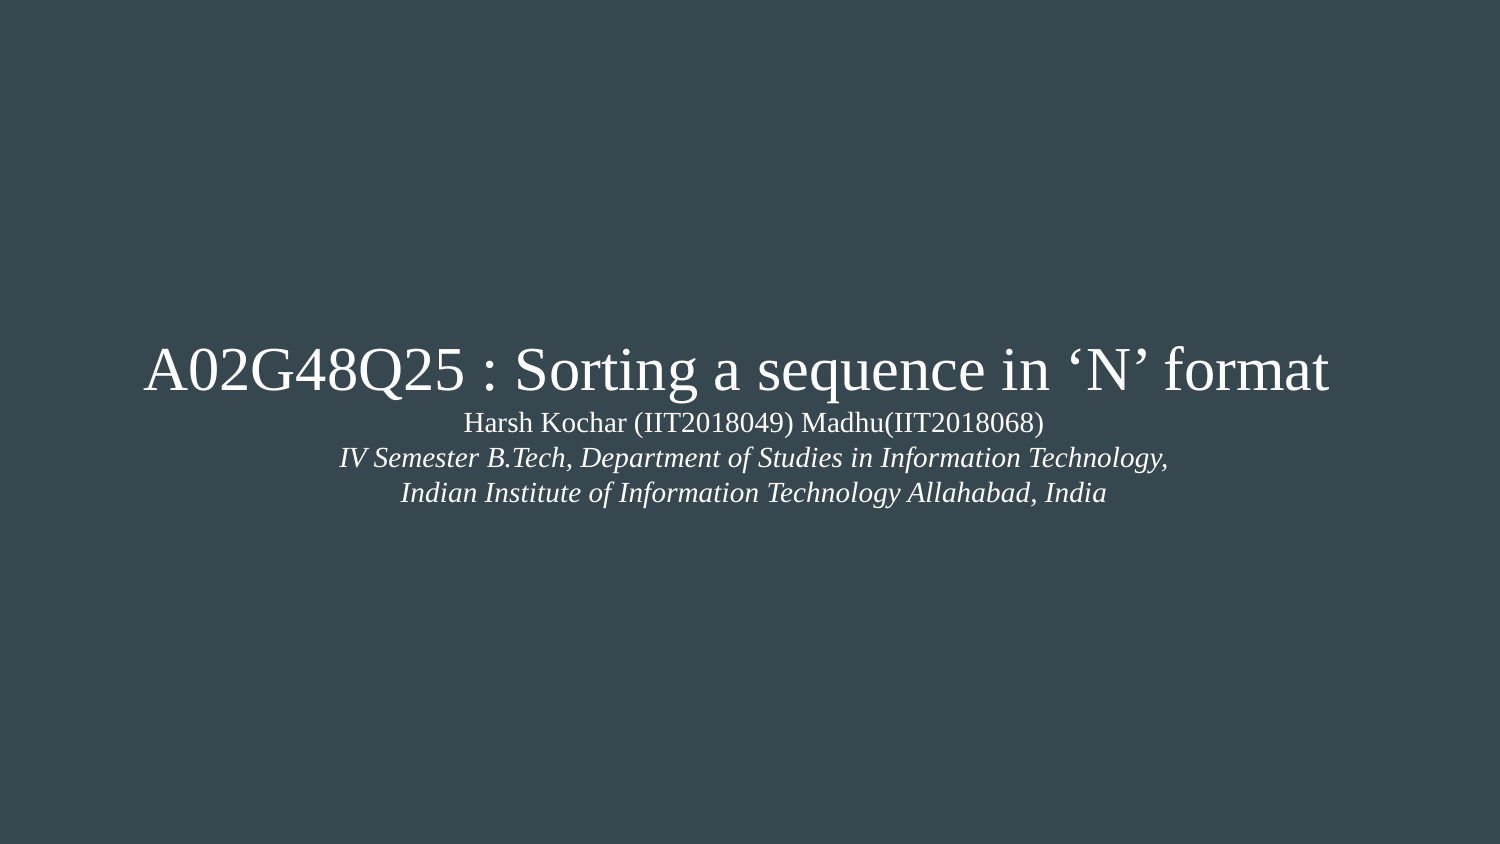

# A02G48Q25 : Sorting a sequence in ‘N’ format Harsh Kochar (IIT2018049) Madhu(IIT2018068) IV Semester B.Tech, Department of Studies in Information Technology, Indian Institute of Information Technology Allahabad, India